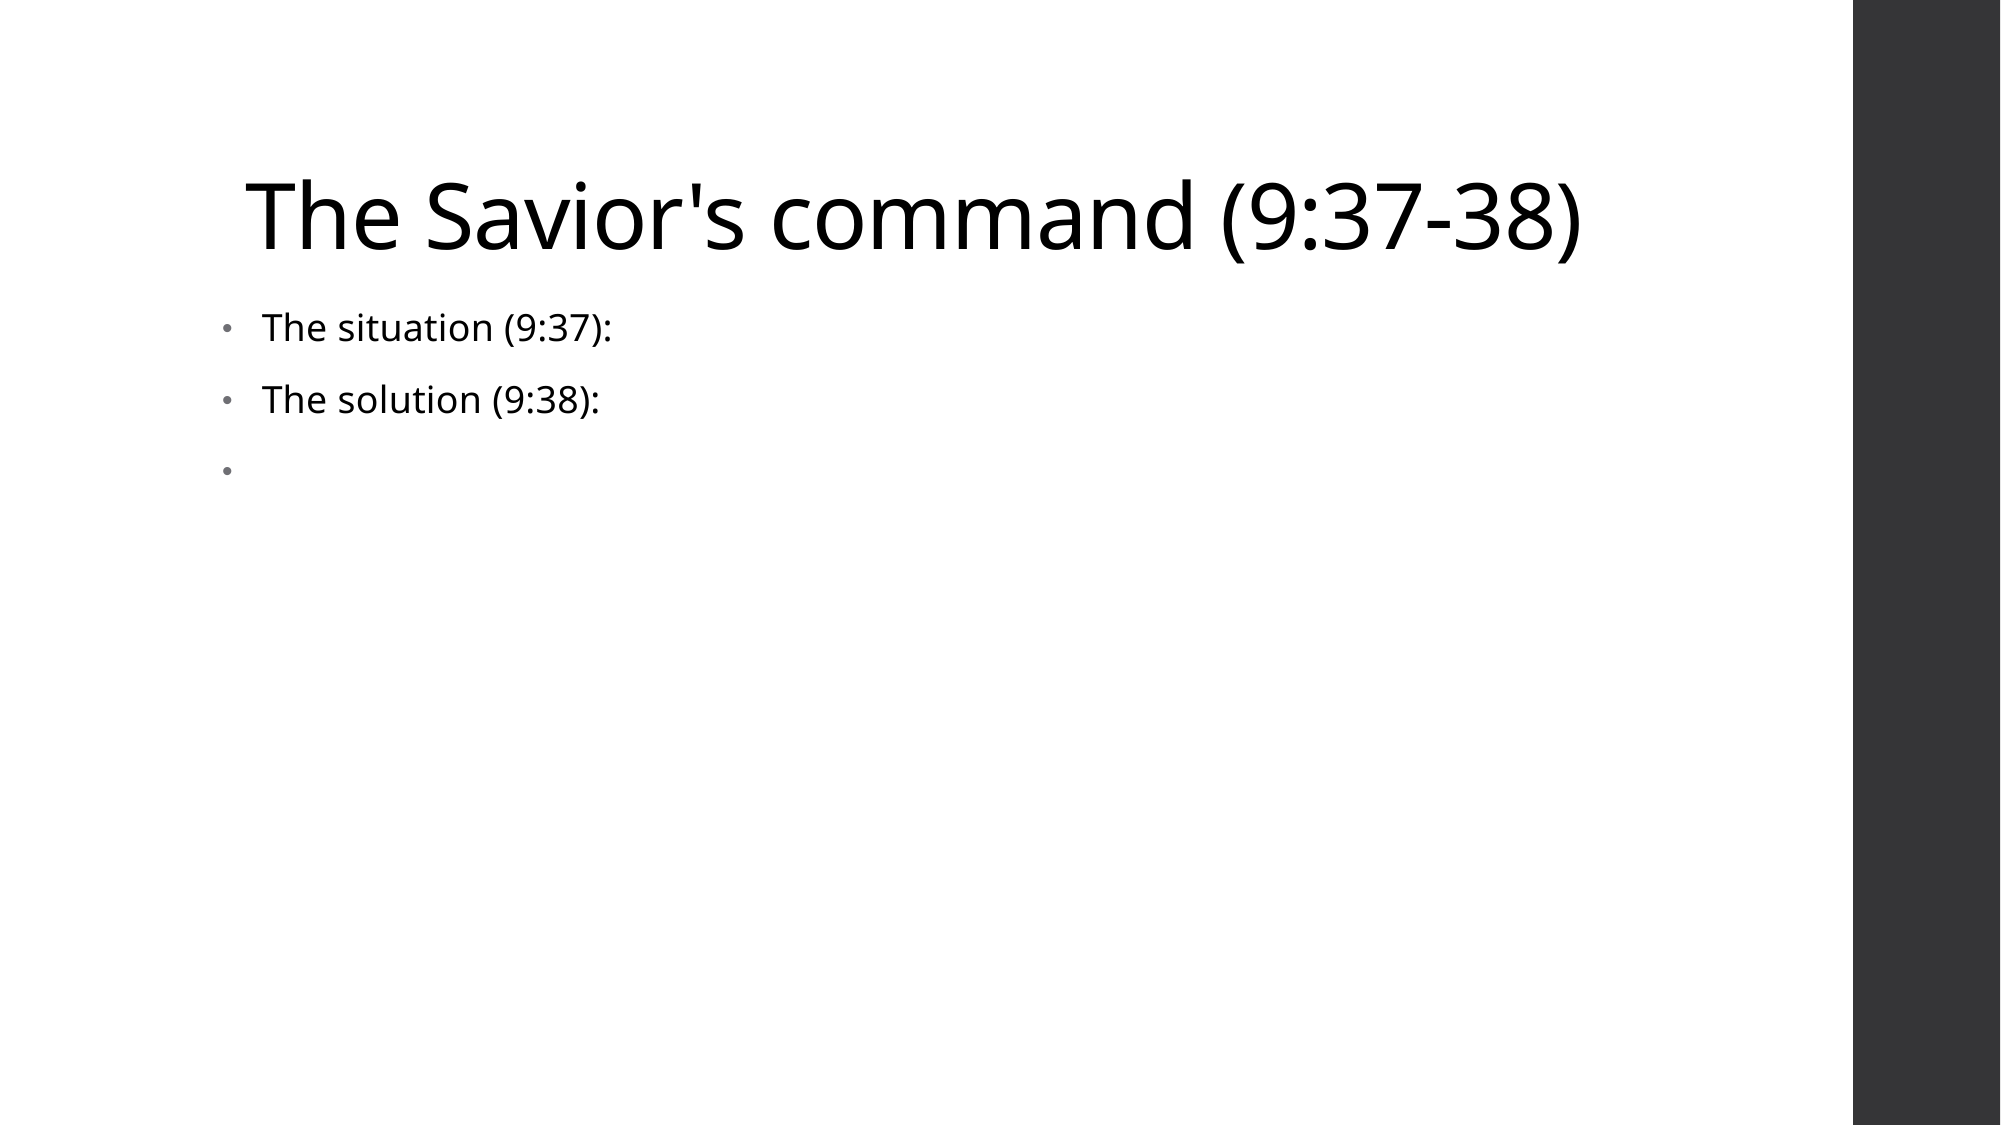

# The Savior's command (9:37-38)
 The situation (9:37):
 The solution (9:38):